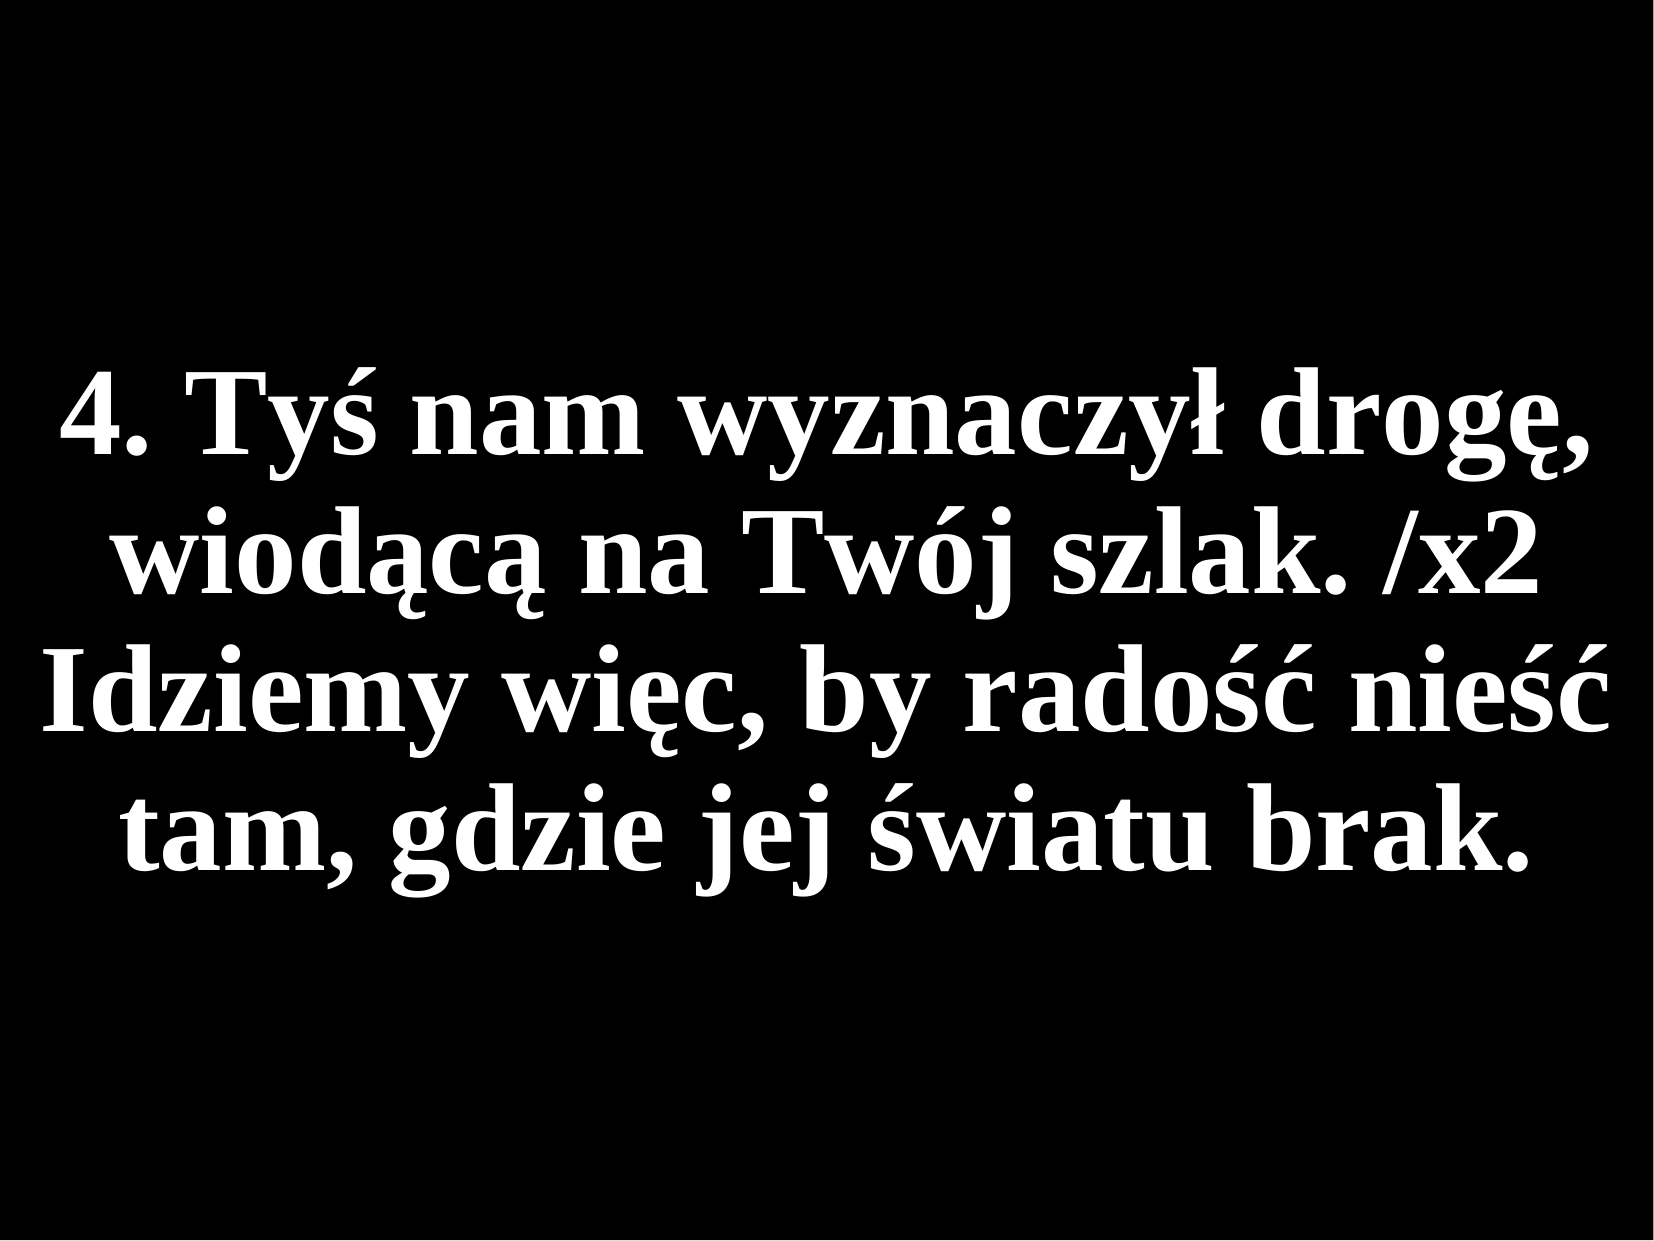

# 4. Tyś nam wyznaczył drogę, wiodącą na Twój szlak. /x2 Idziemy więc, by radość nieść tam, gdzie jej światu brak.